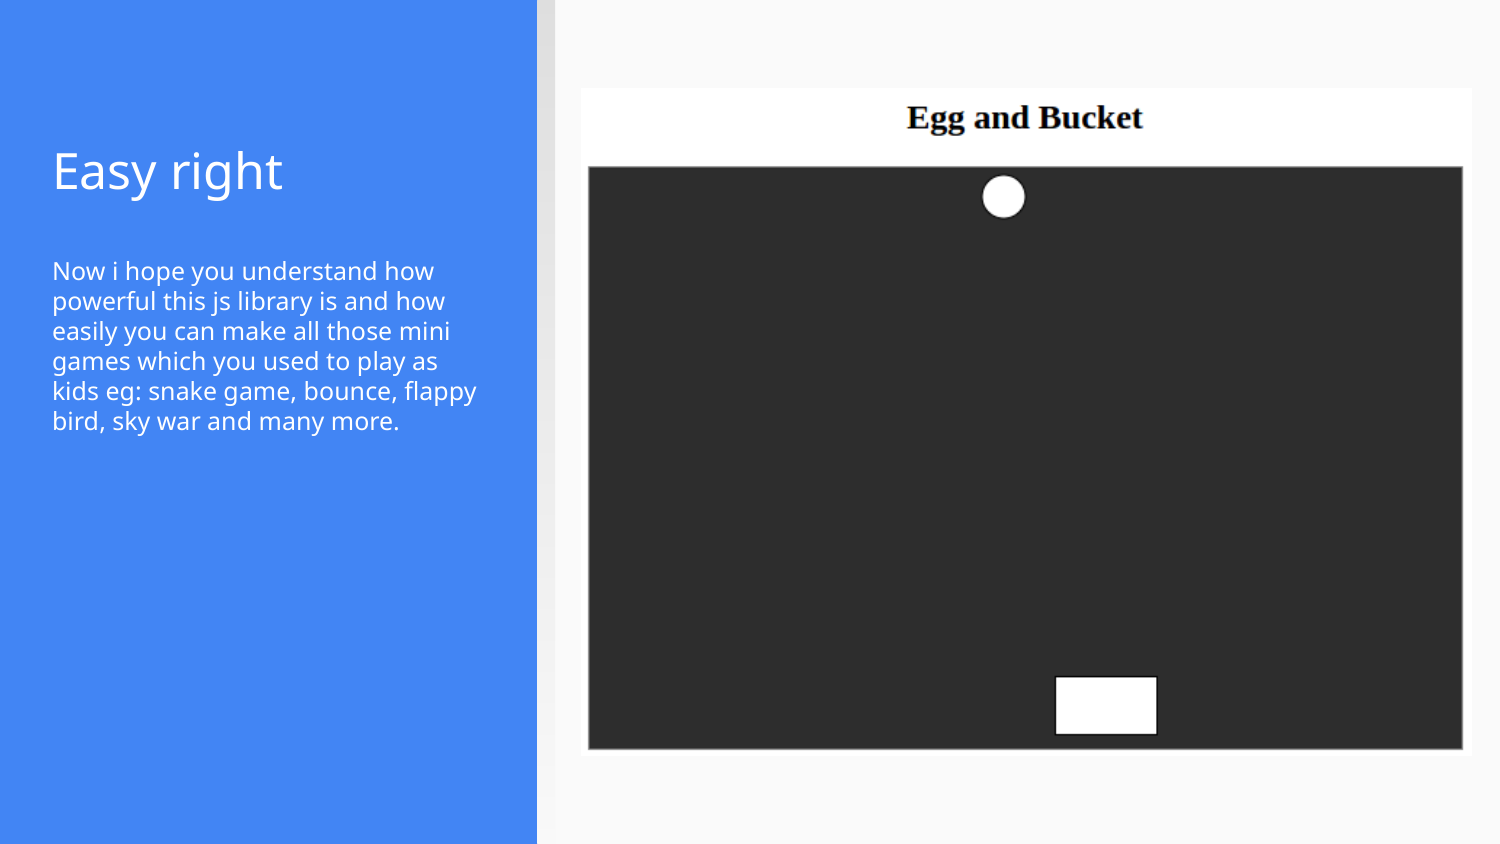

# Easy right
Now i hope you understand how powerful this js library is and how easily you can make all those mini games which you used to play as kids eg: snake game, bounce, flappy bird, sky war and many more.